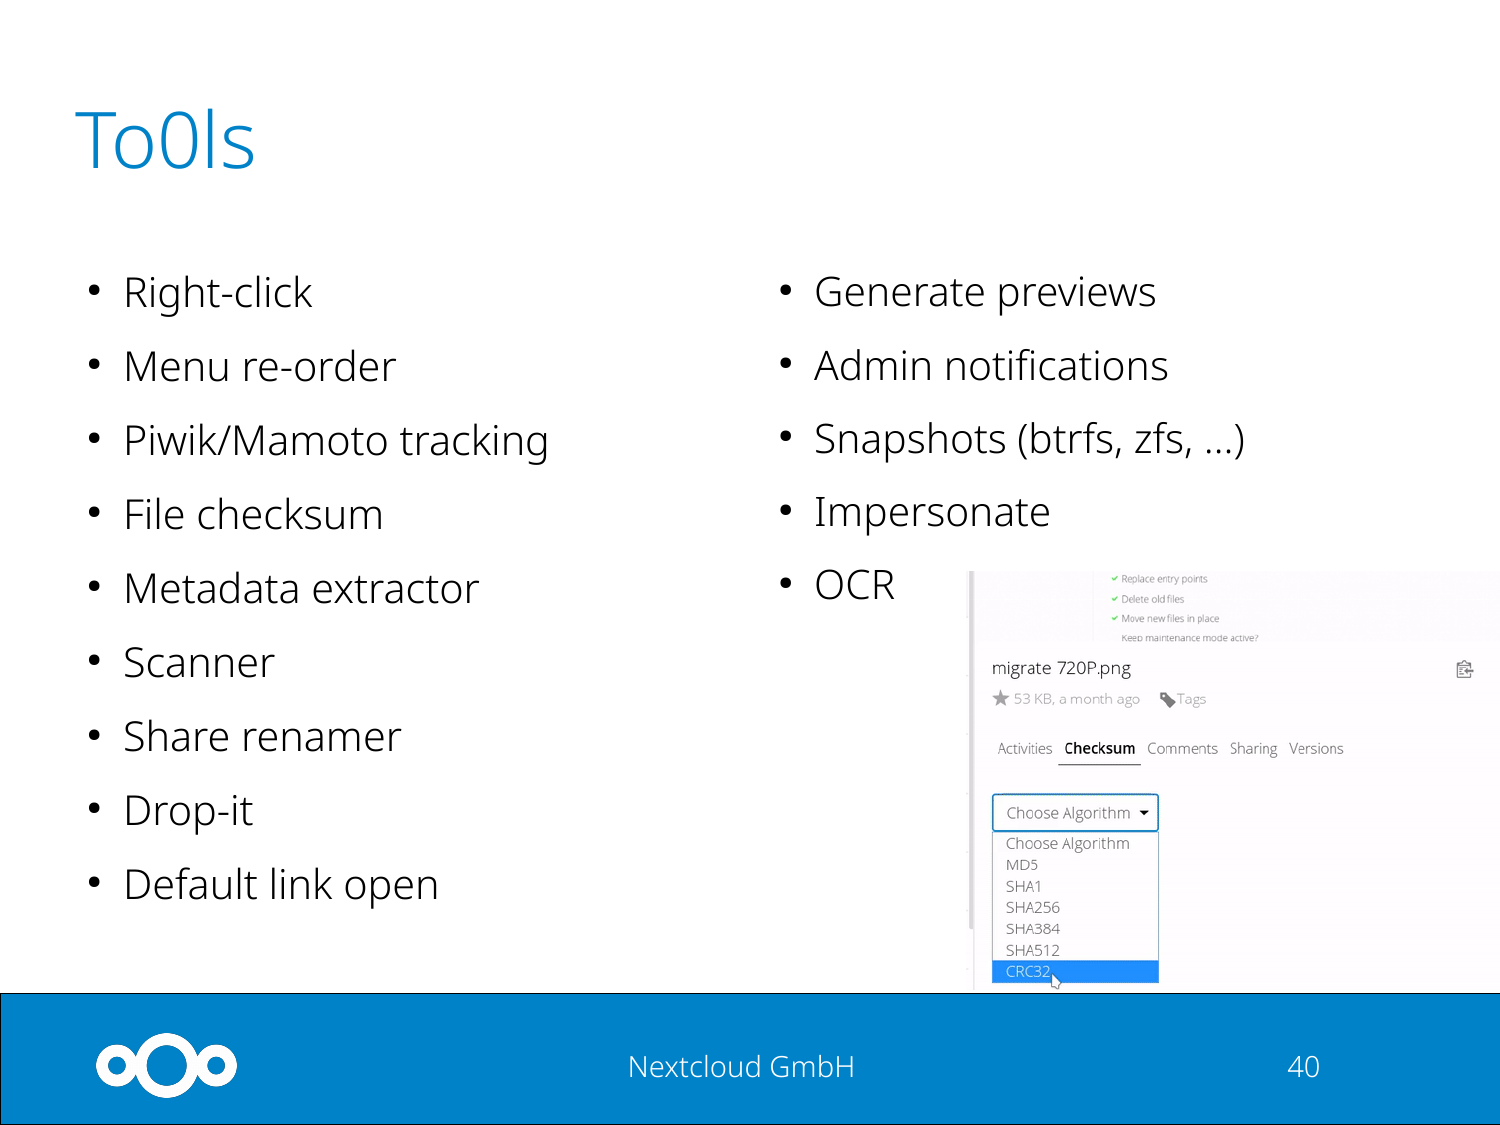

# To0ls
Right-click
Menu re-order
Piwik/Mamoto tracking
File checksum
Metadata extractor
Scanner
Share renamer
Drop-it
Default link open
Generate previews
Admin notifications
Snapshots (btrfs, zfs, …)
Impersonate
OCR
© struktur AG
40